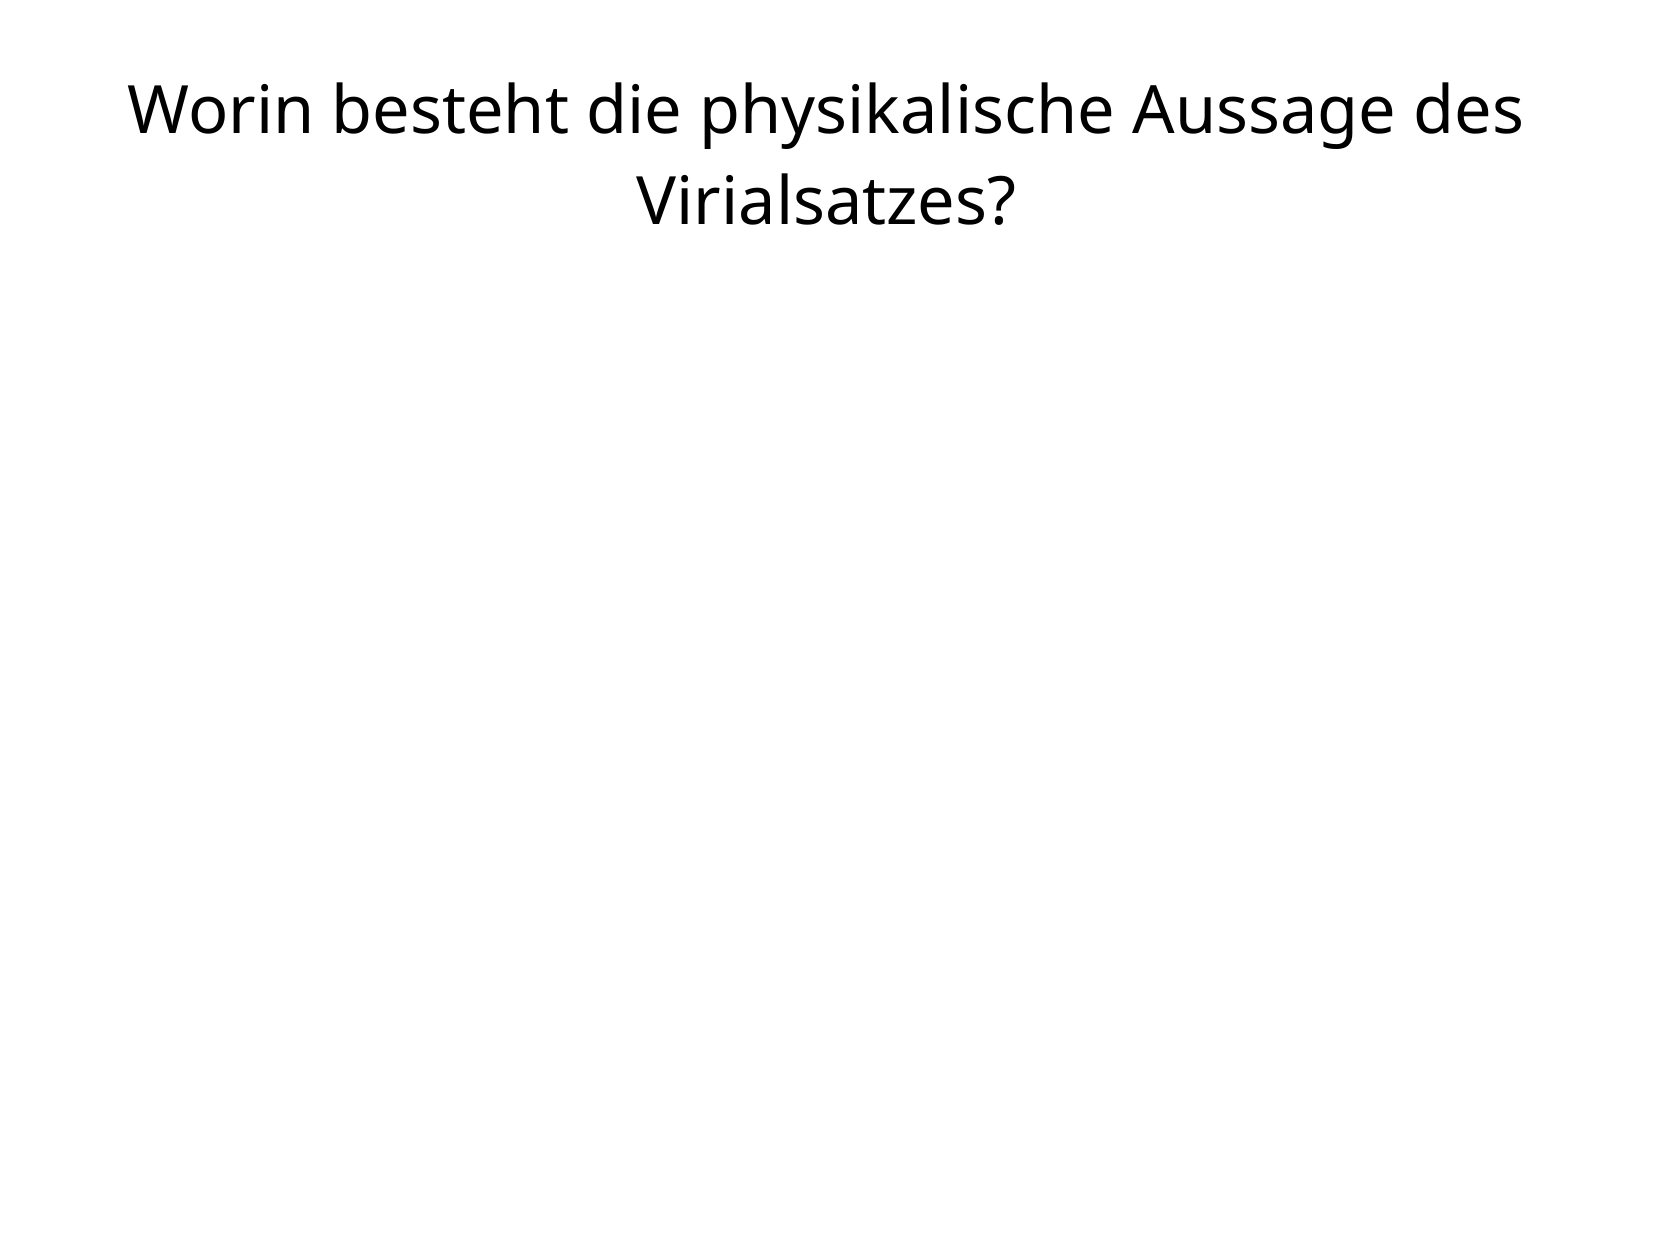

# Worin besteht die physikalische Aussage des Virialsatzes?